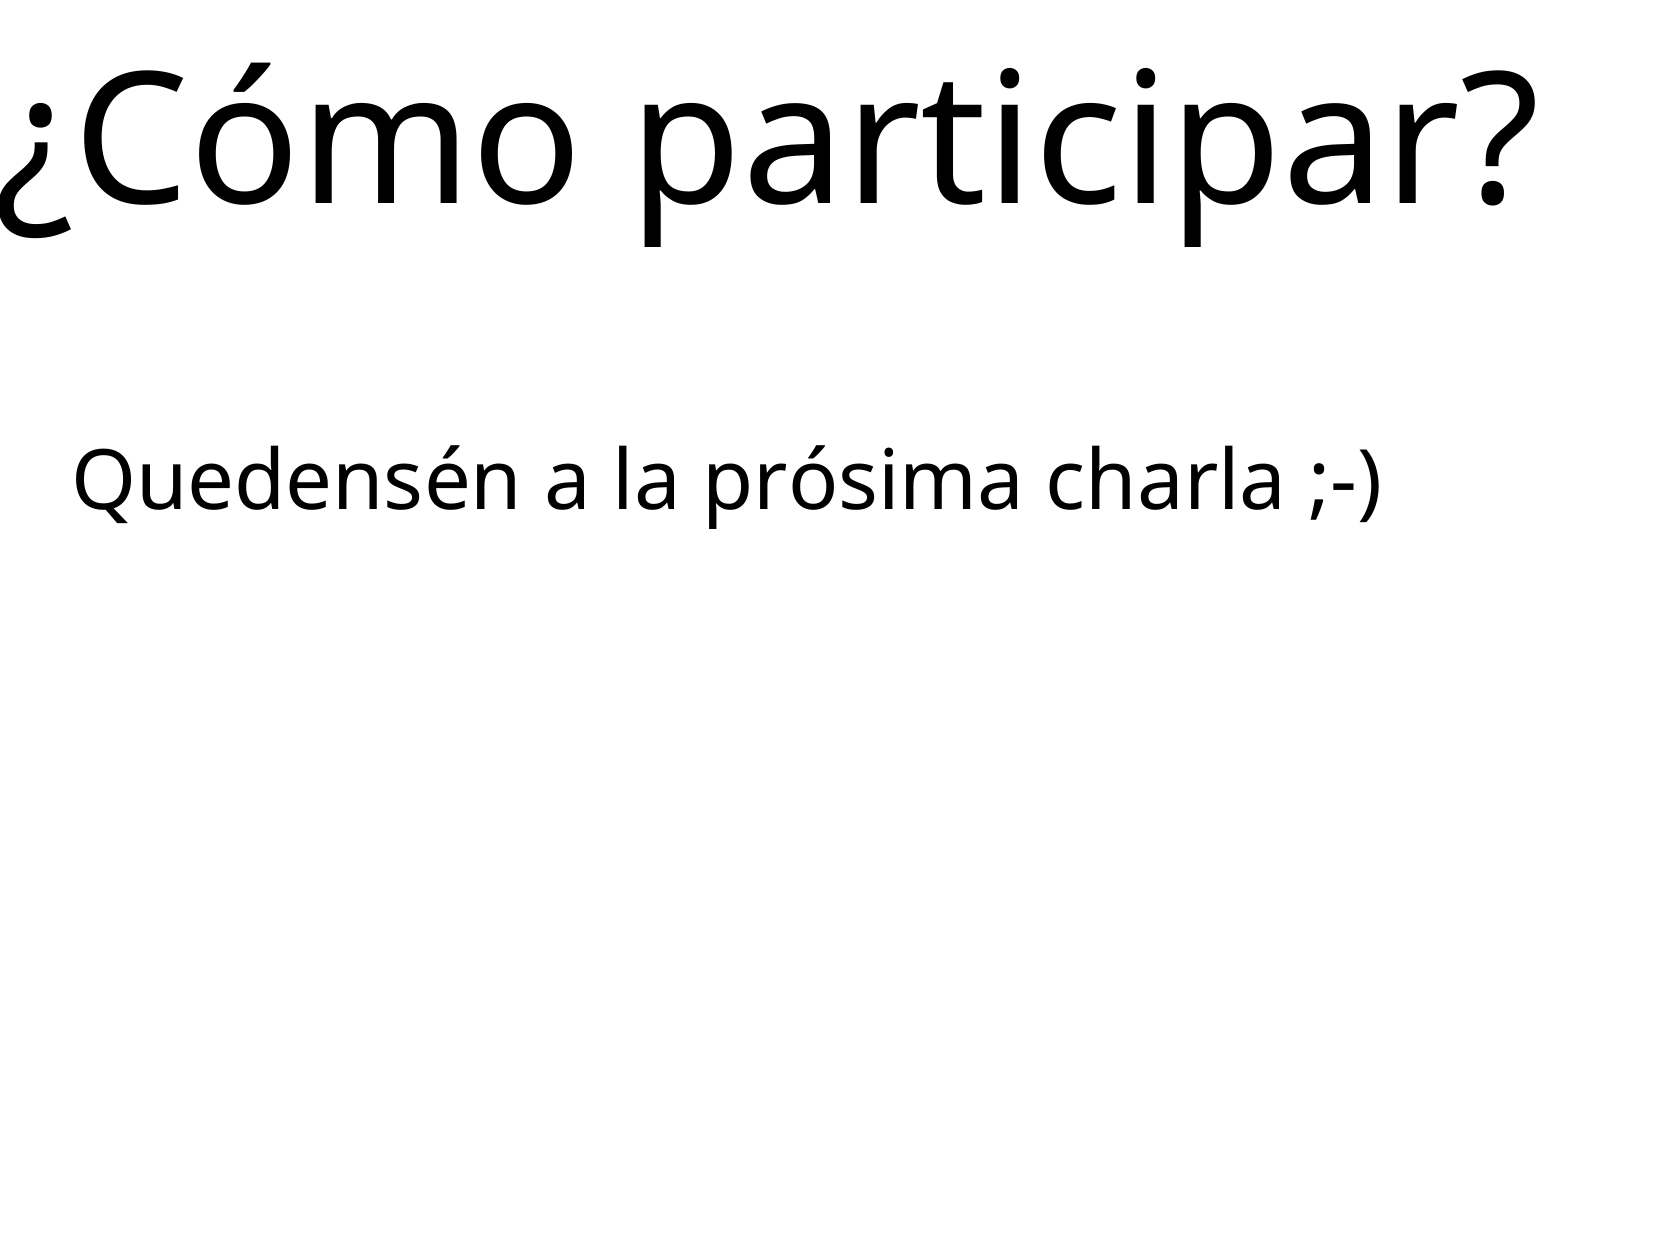

¿Cómo participar?
Quedensén a la prósima charla ;-)
2.6.20 to 2.6.24-rc8